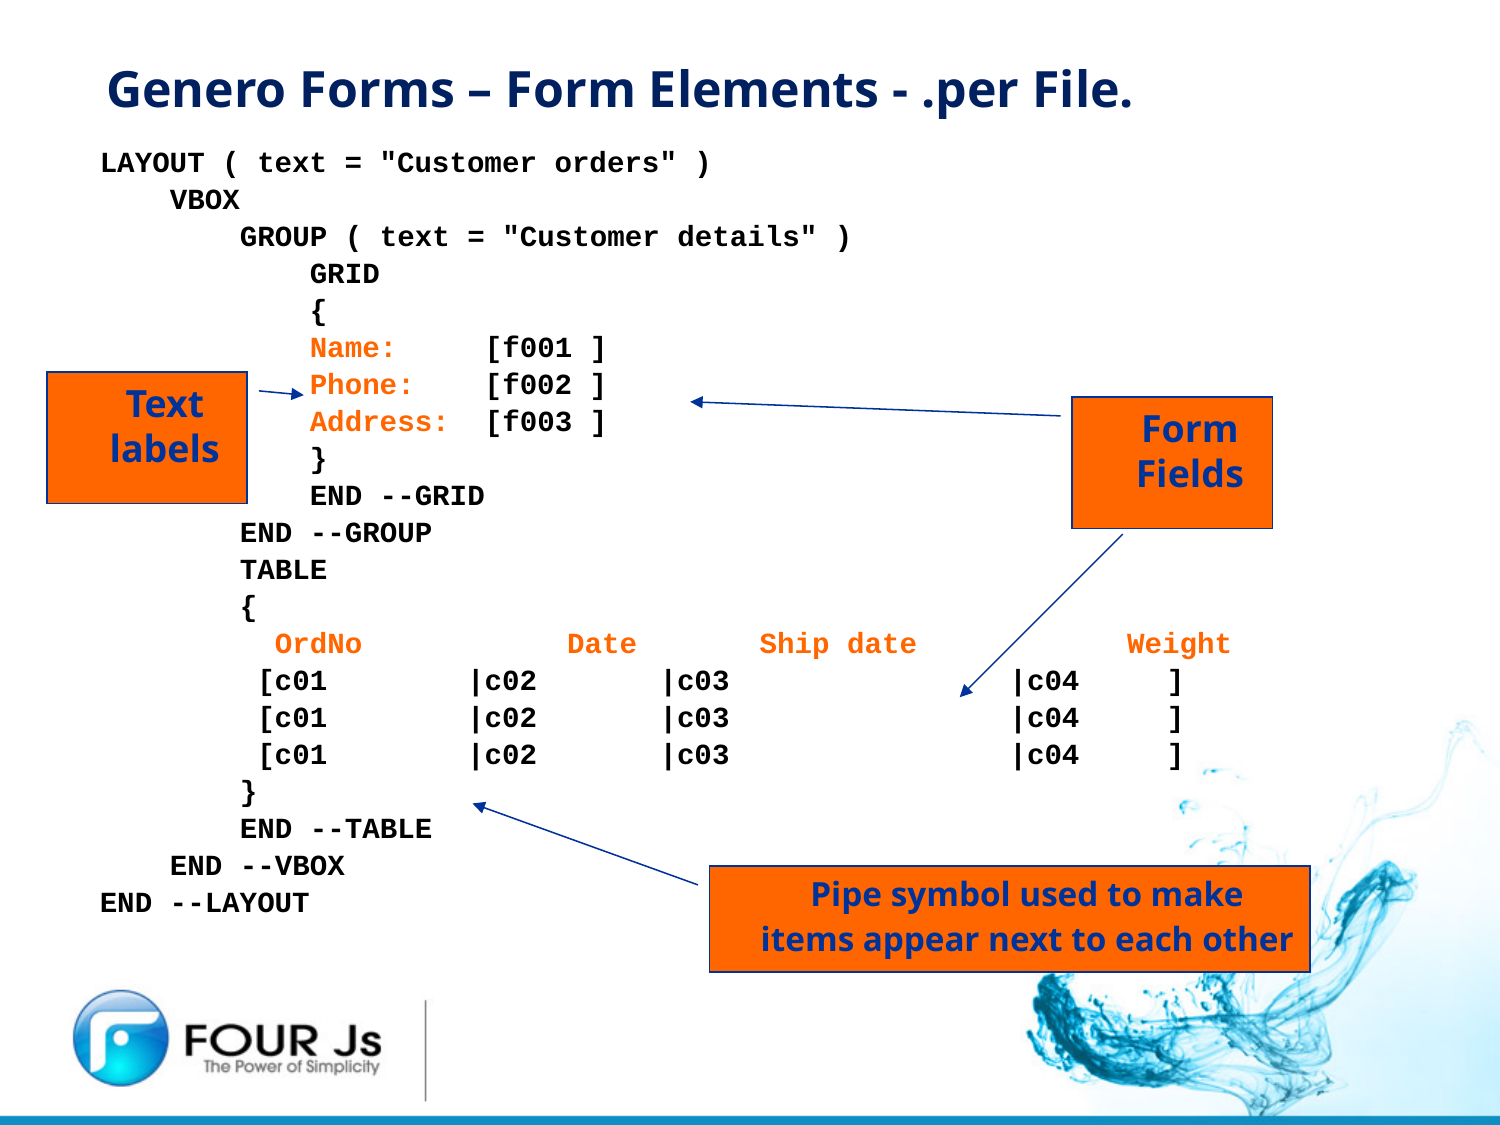

# Genero Forms – Form Elements - .per File.
LAYOUT ( text = "Customer orders" )
 VBOX
 GROUP ( text = "Customer details" )
 GRID
 {
 Name: [f001 ]
 Phone: [f002 ]
 Address: [f003 ]
 }
 END --GRID
 END --GROUP
 TABLE
 {
 OrdNo 	 Date Ship date Weight
 [c01 |c02 |c03 |c04 ]
 [c01 |c02 |c03 |c04 ]
 [c01 |c02 |c03 |c04 ]
 }
 END --TABLE
 END --VBOX
END --LAYOUT
Text labels
Form Fields
Pipe symbol used to make items appear next to each other